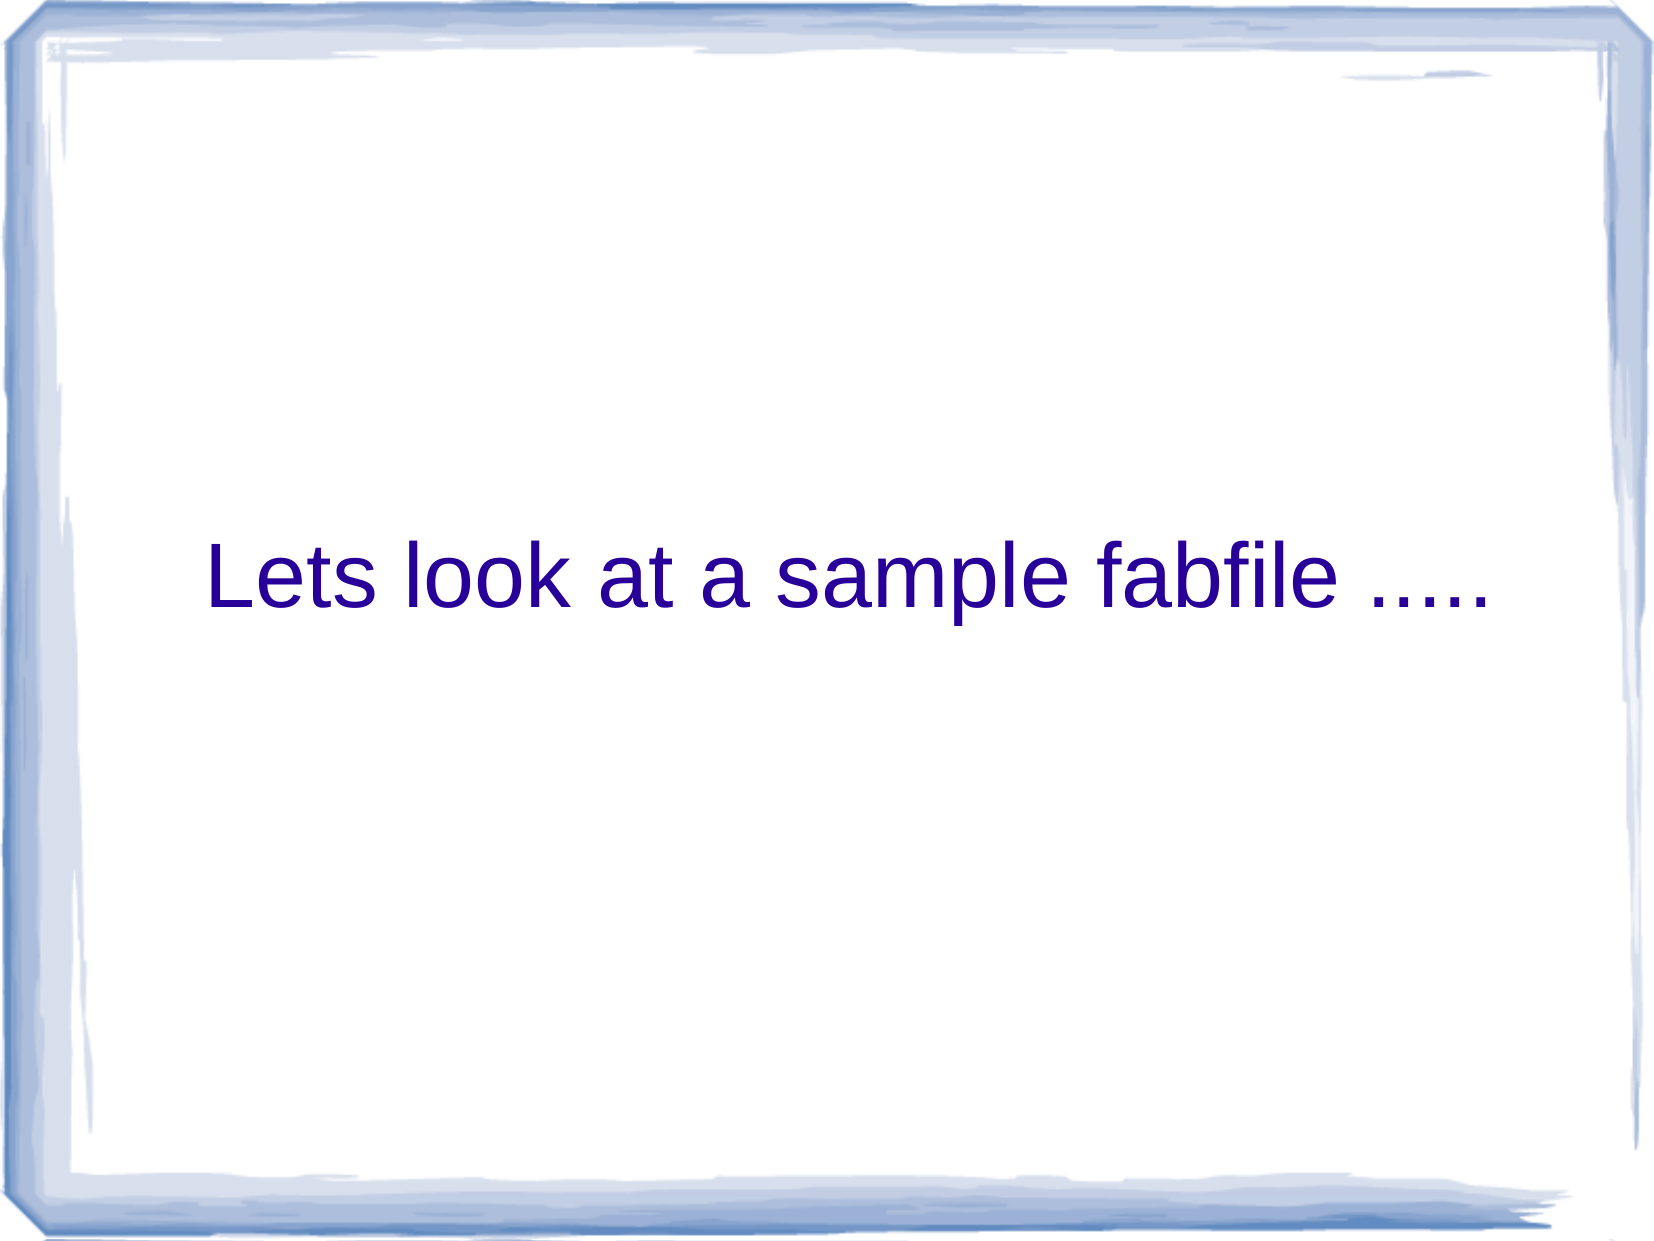

# Lets look at a sample fabfile .....